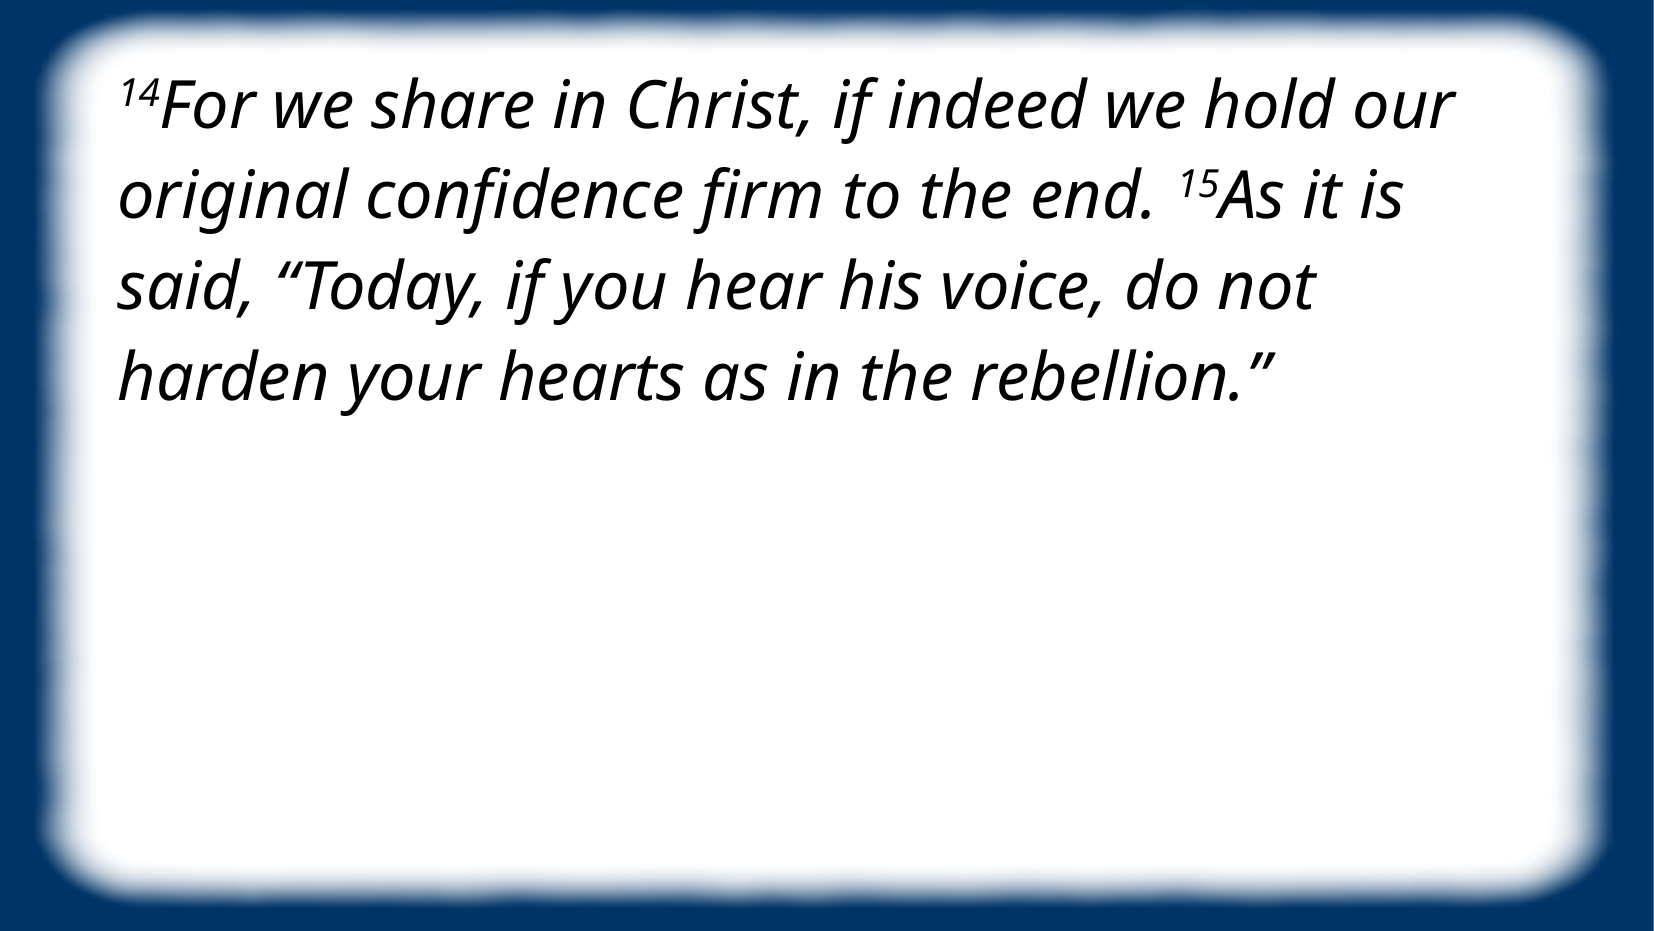

14For we share in Christ, if indeed we hold our original confidence firm to the end. 15As it is said, “Today, if you hear his voice, do not harden your hearts as in the rebellion.”